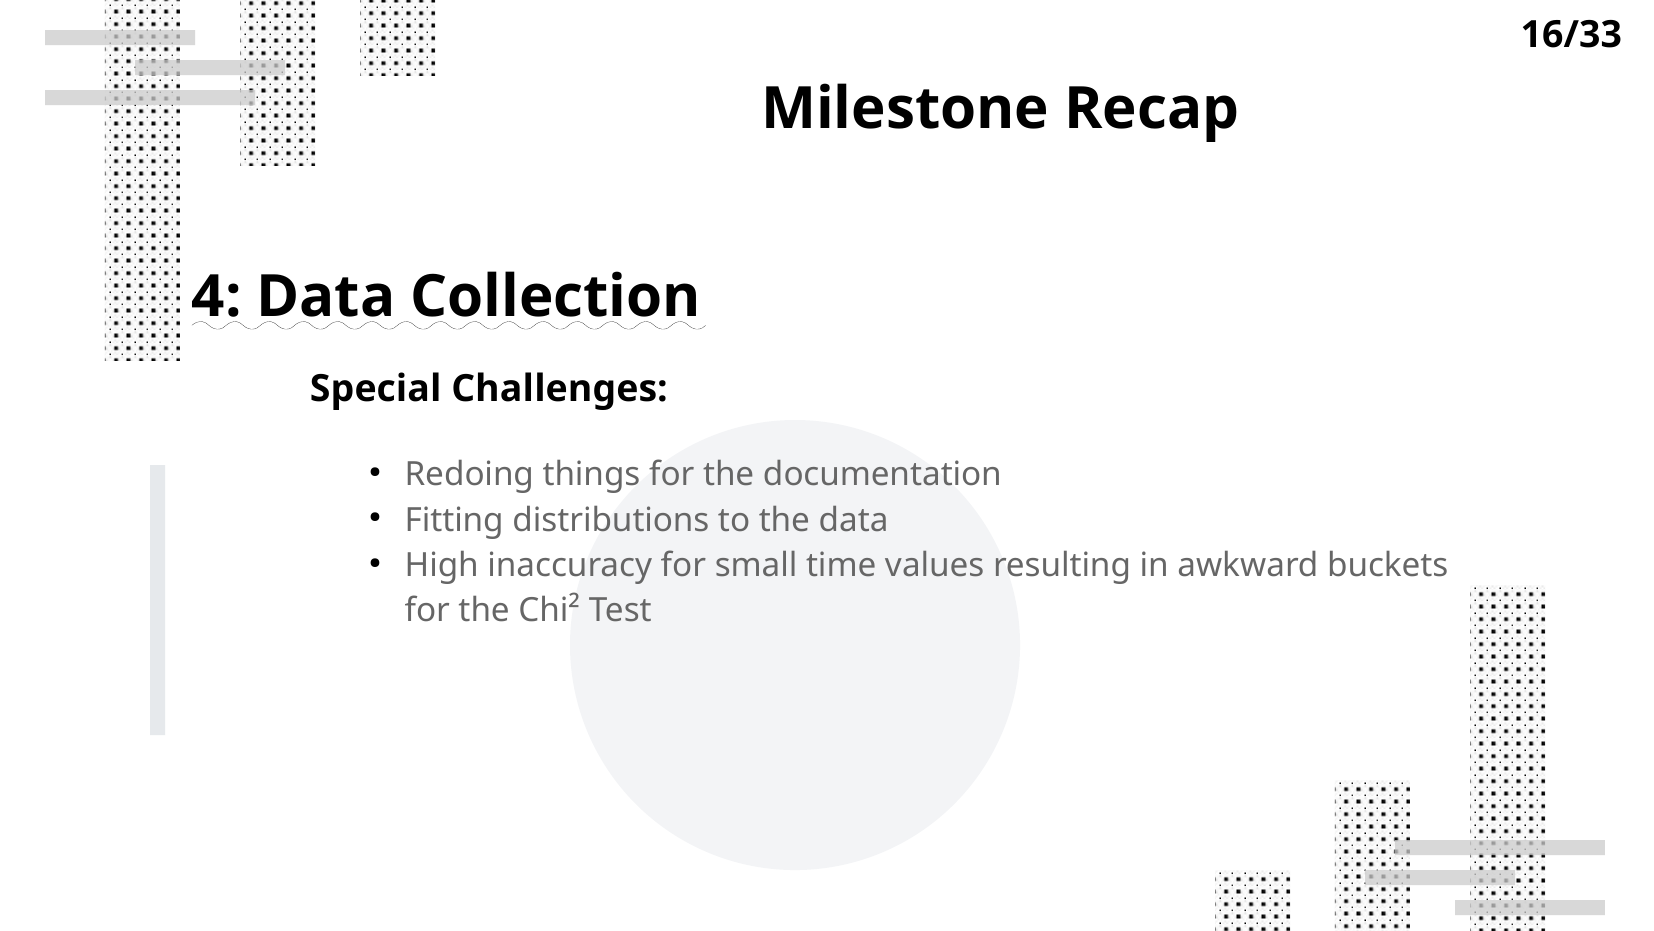

16/33
Milestone Recap
4: Data Collection
Special Challenges:
Redoing things for the documentation
Fitting distributions to the data
High inaccuracy for small time values resulting in awkward buckets for the Chi² Test